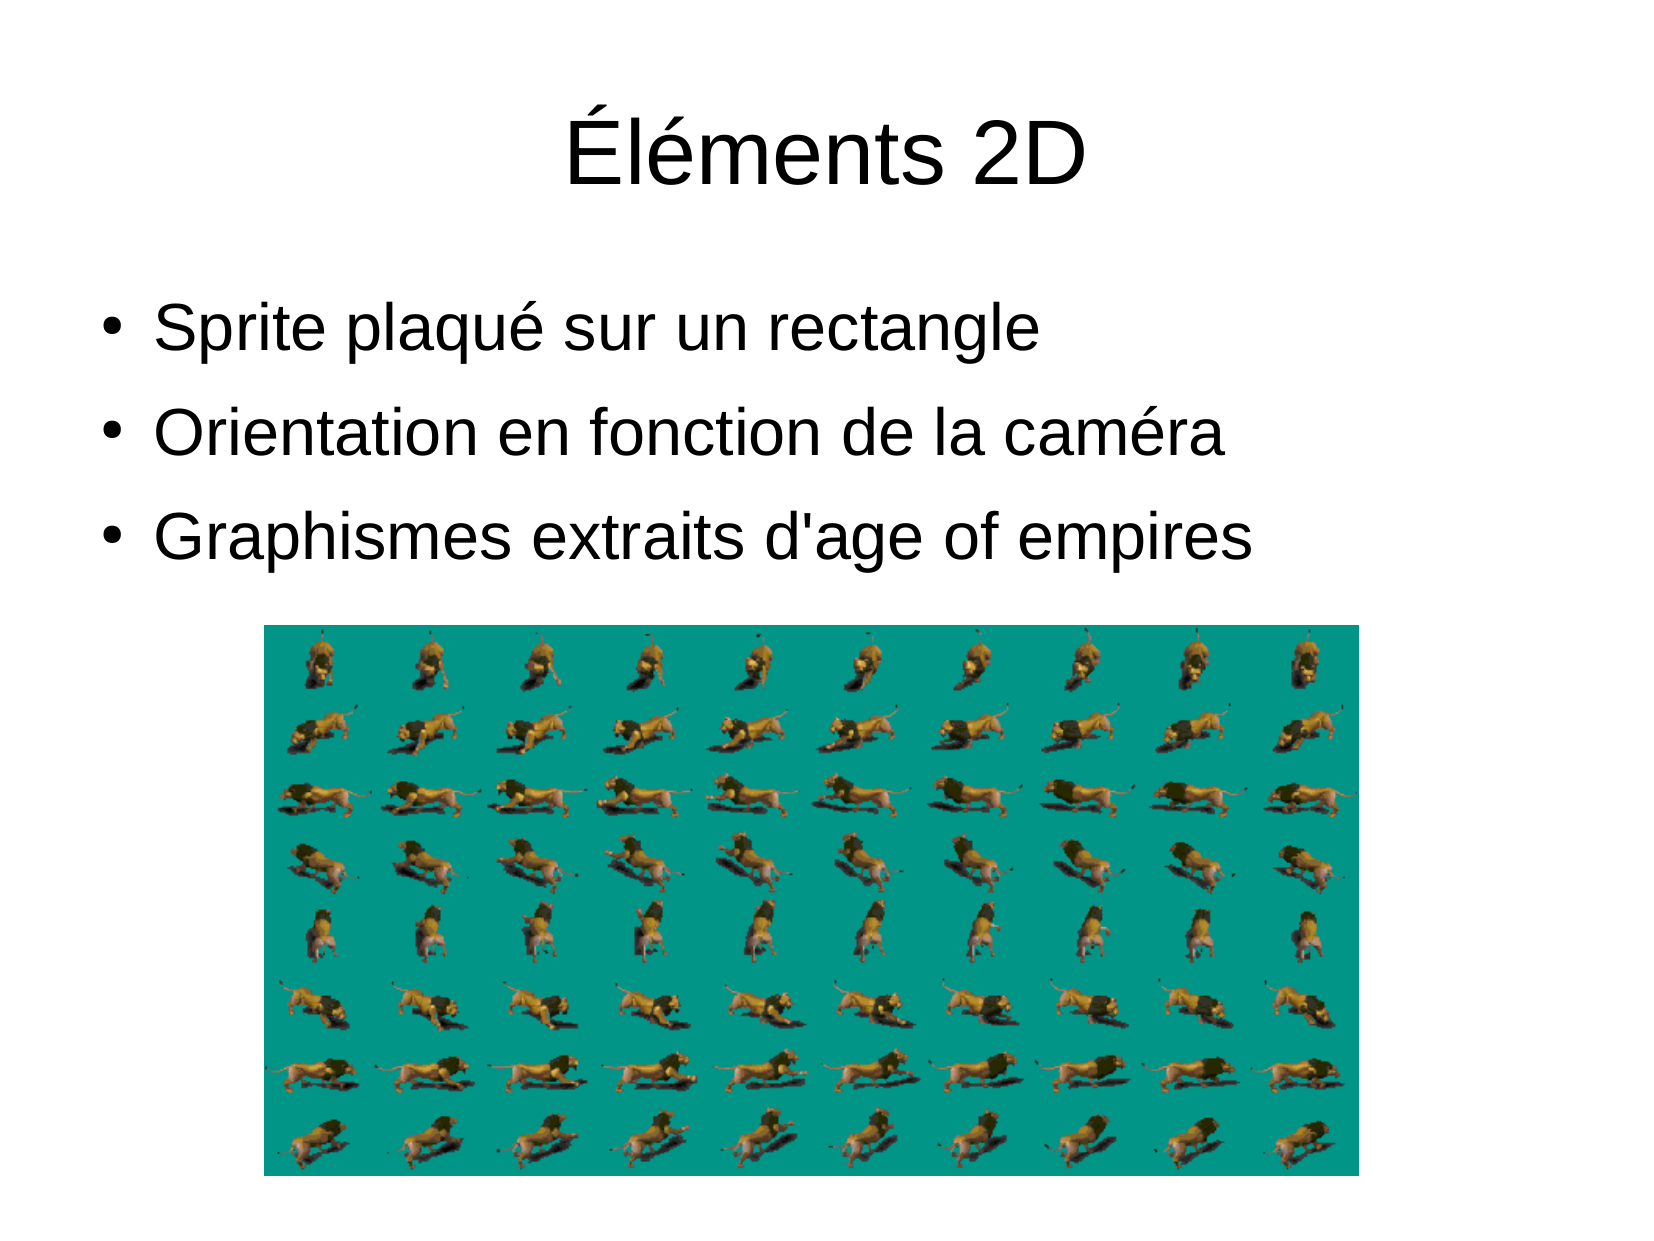

# Éléments 2D
Sprite plaqué sur un rectangle
Orientation en fonction de la caméra
Graphismes extraits d'age of empires